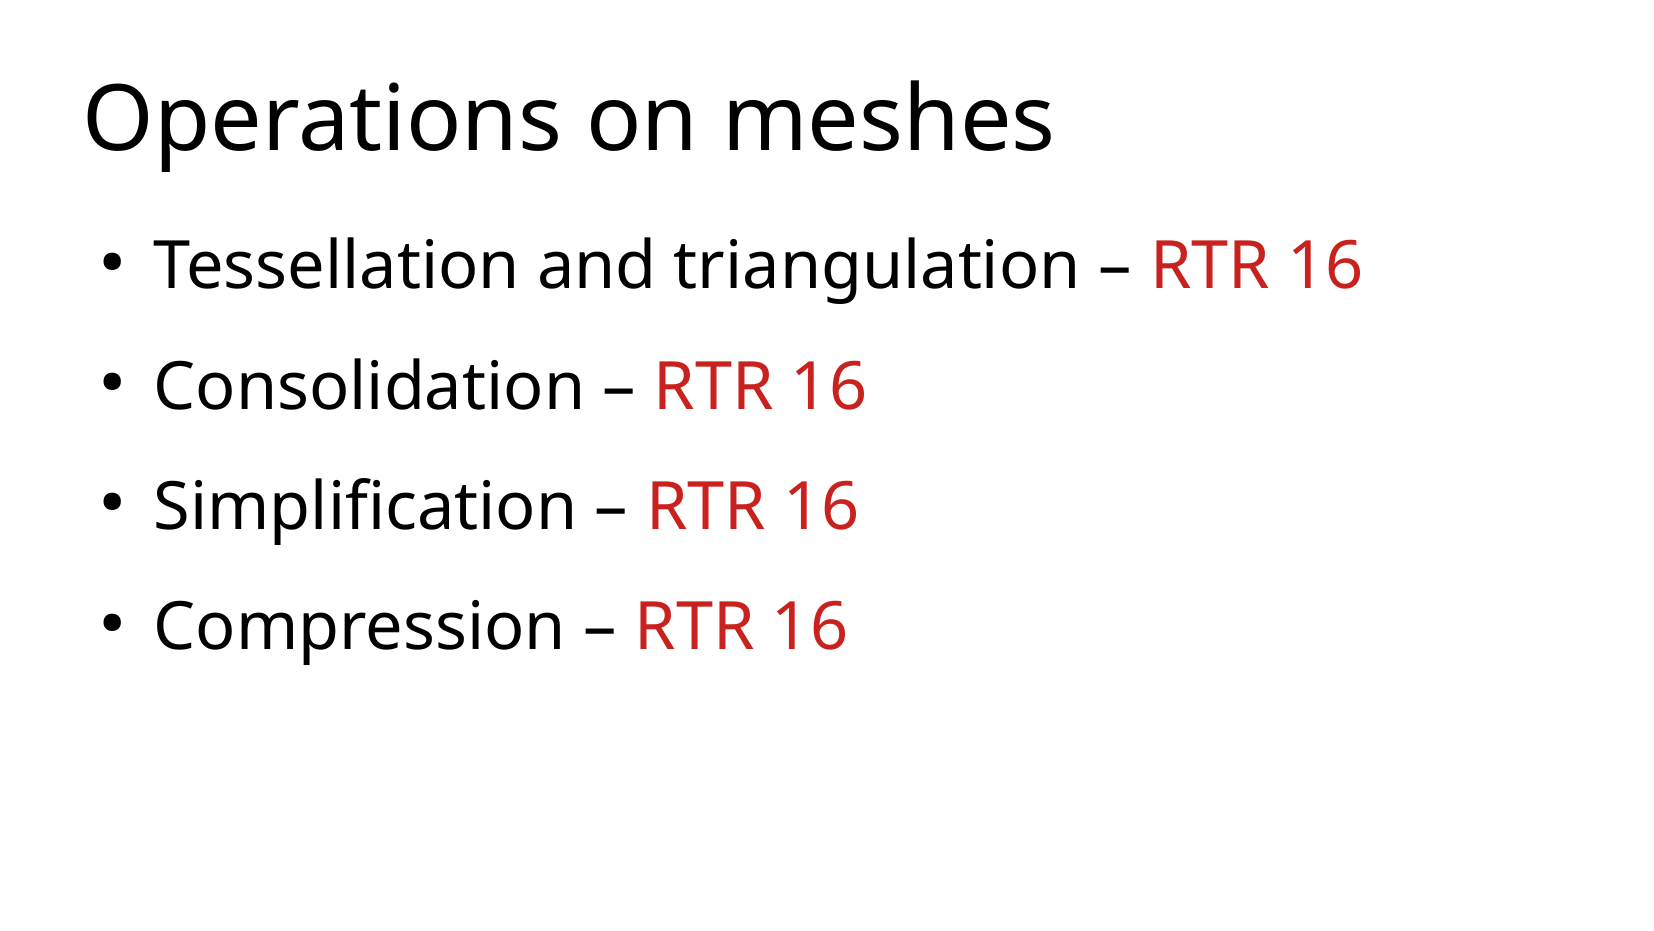

# Operations on meshes
Tessellation and triangulation – RTR 16
Consolidation – RTR 16
Simplification – RTR 16
Compression – RTR 16